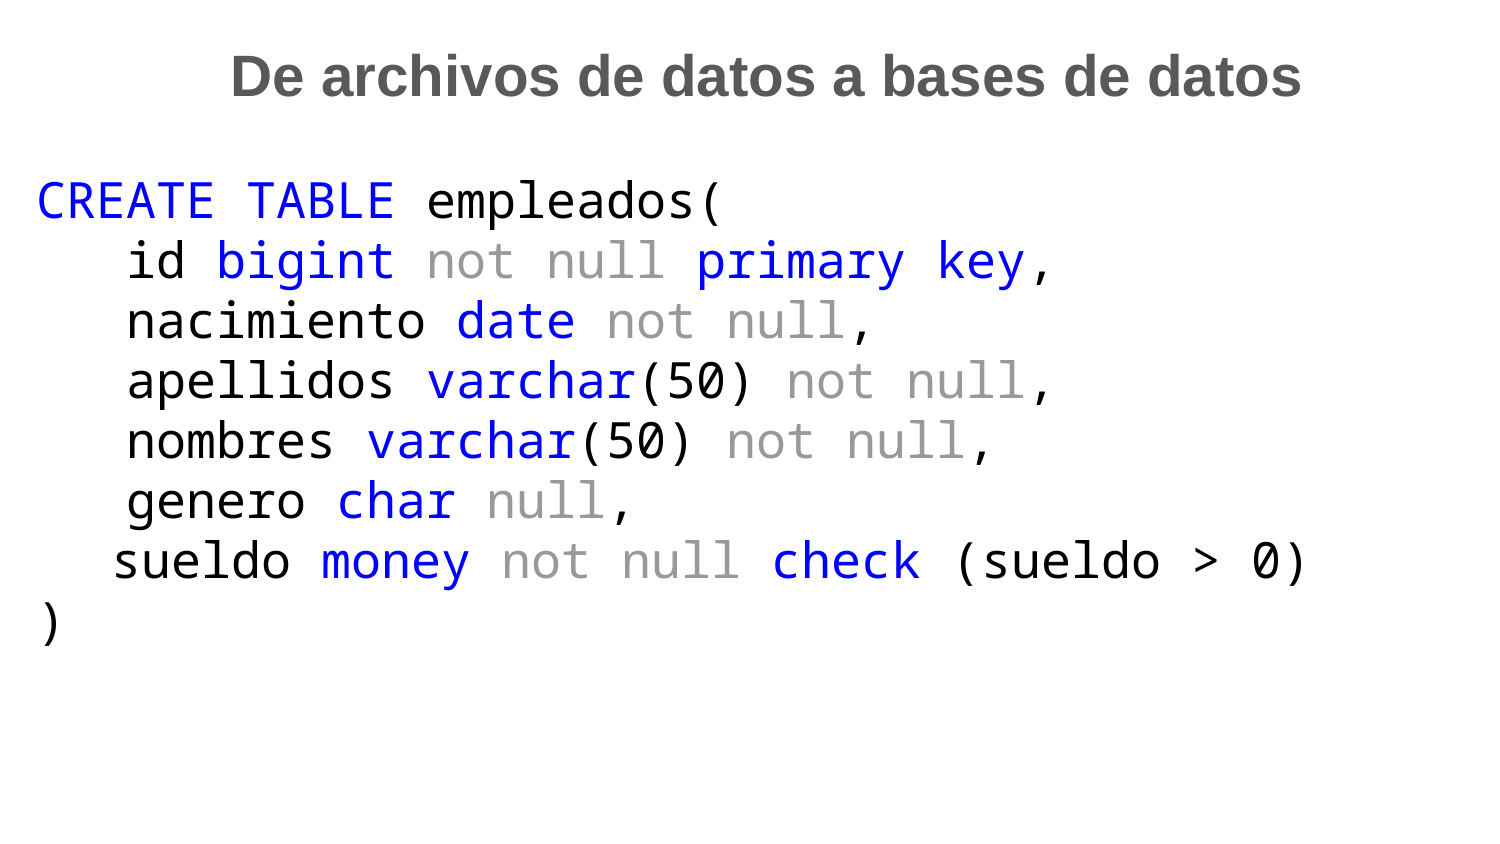

# De archivos de datos a bases de datos
CREATE TABLE empleados(
 id bigint not null primary key,
 nacimiento date not null,
 apellidos varchar(50) not null,
 nombres varchar(50) not null,
 genero char null,
sueldo money not null check (sueldo > 0)
)